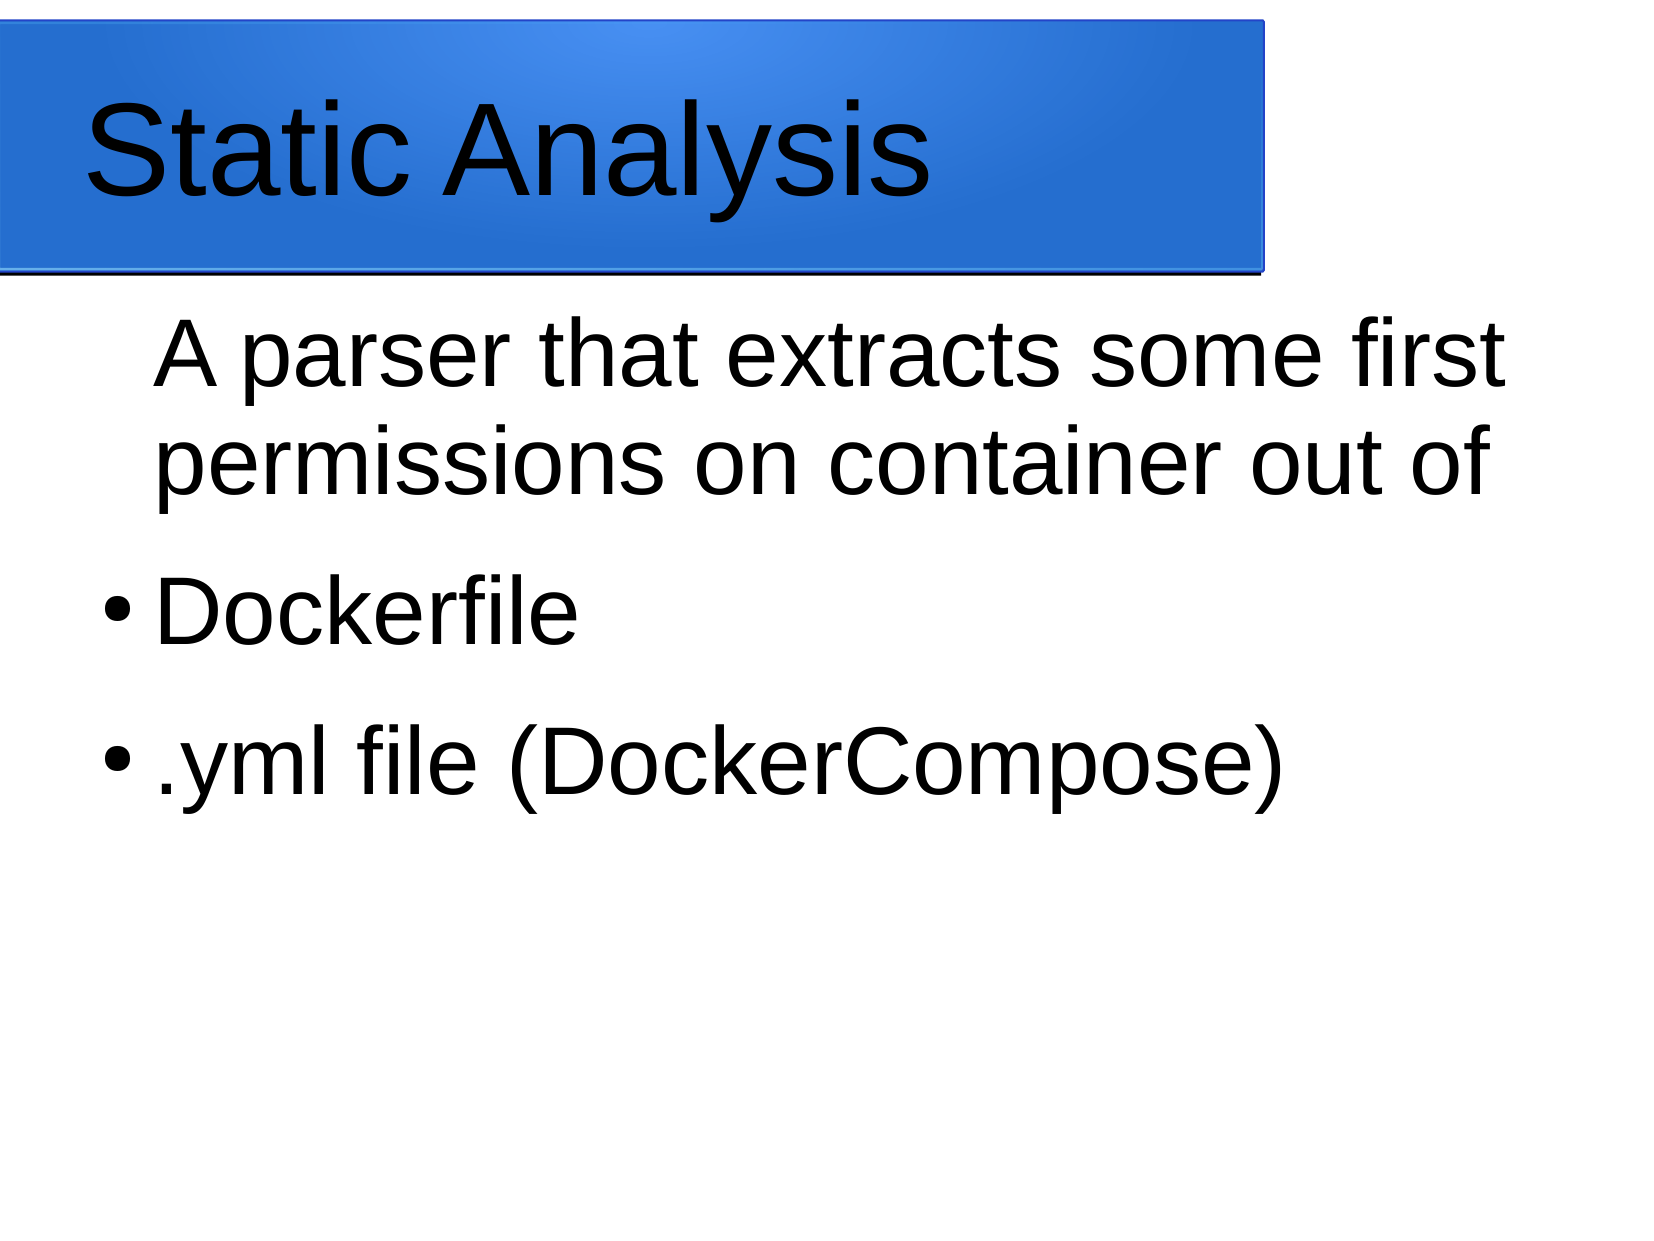

# Static Analysis
A parser that extracts some first permissions on container out of
Dockerfile
.yml file (DockerCompose)